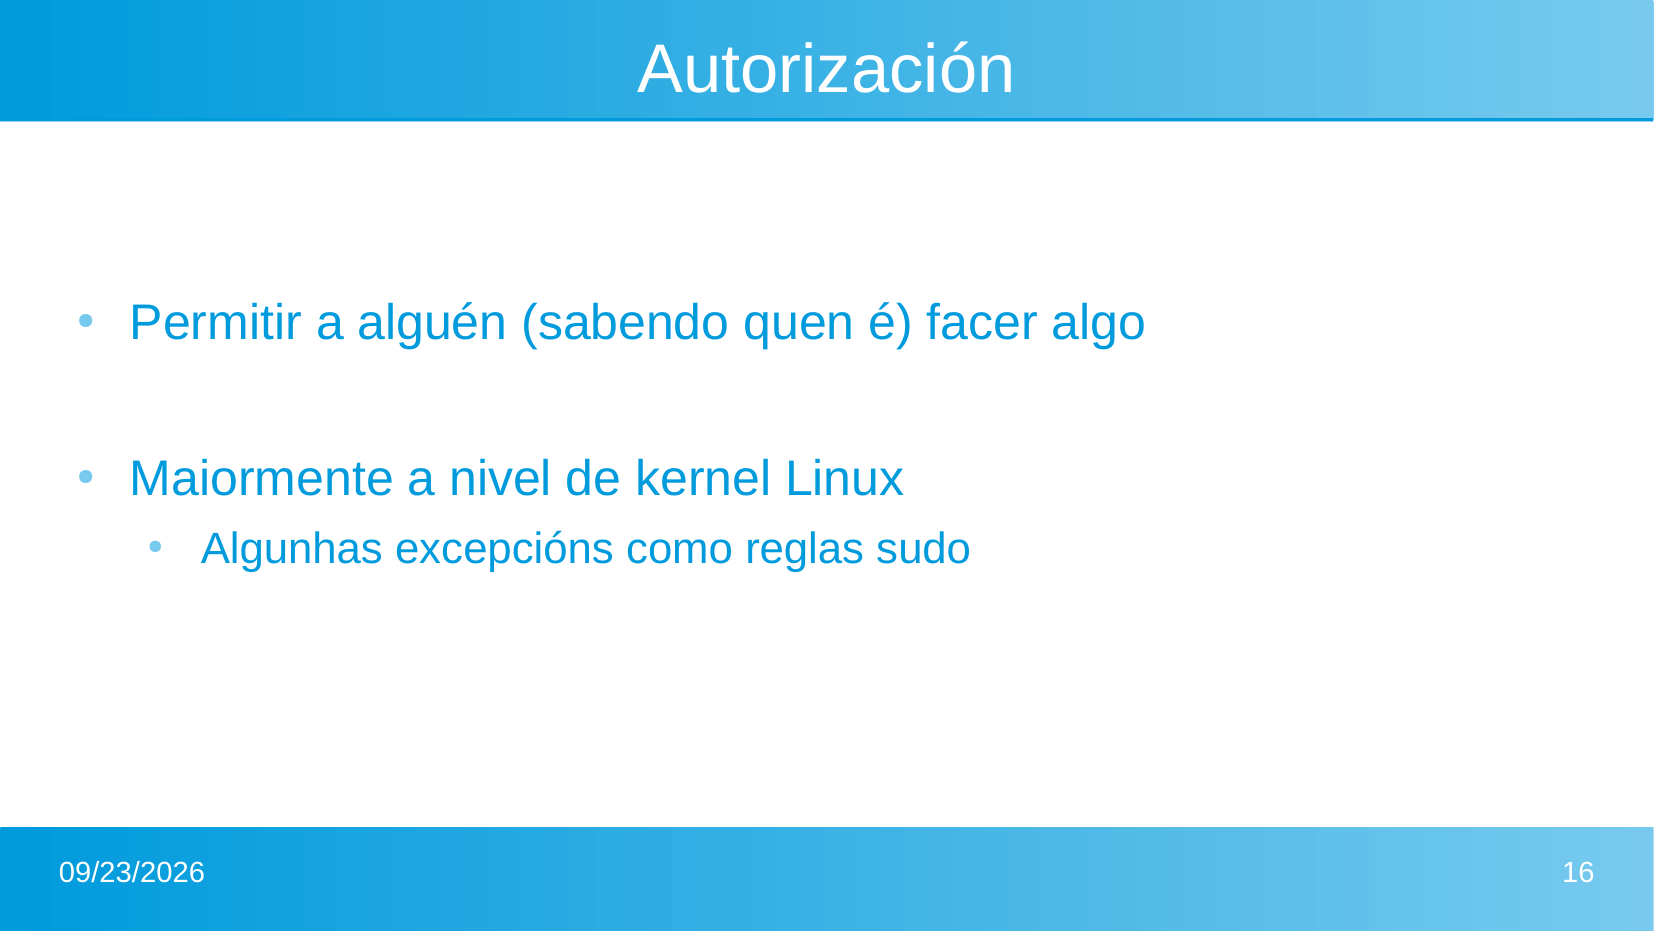

# Autorización
Permitir a alguén (sabendo quen é) facer algo
Maiormente a nivel de kernel Linux
Algunhas excepcións como reglas sudo
16